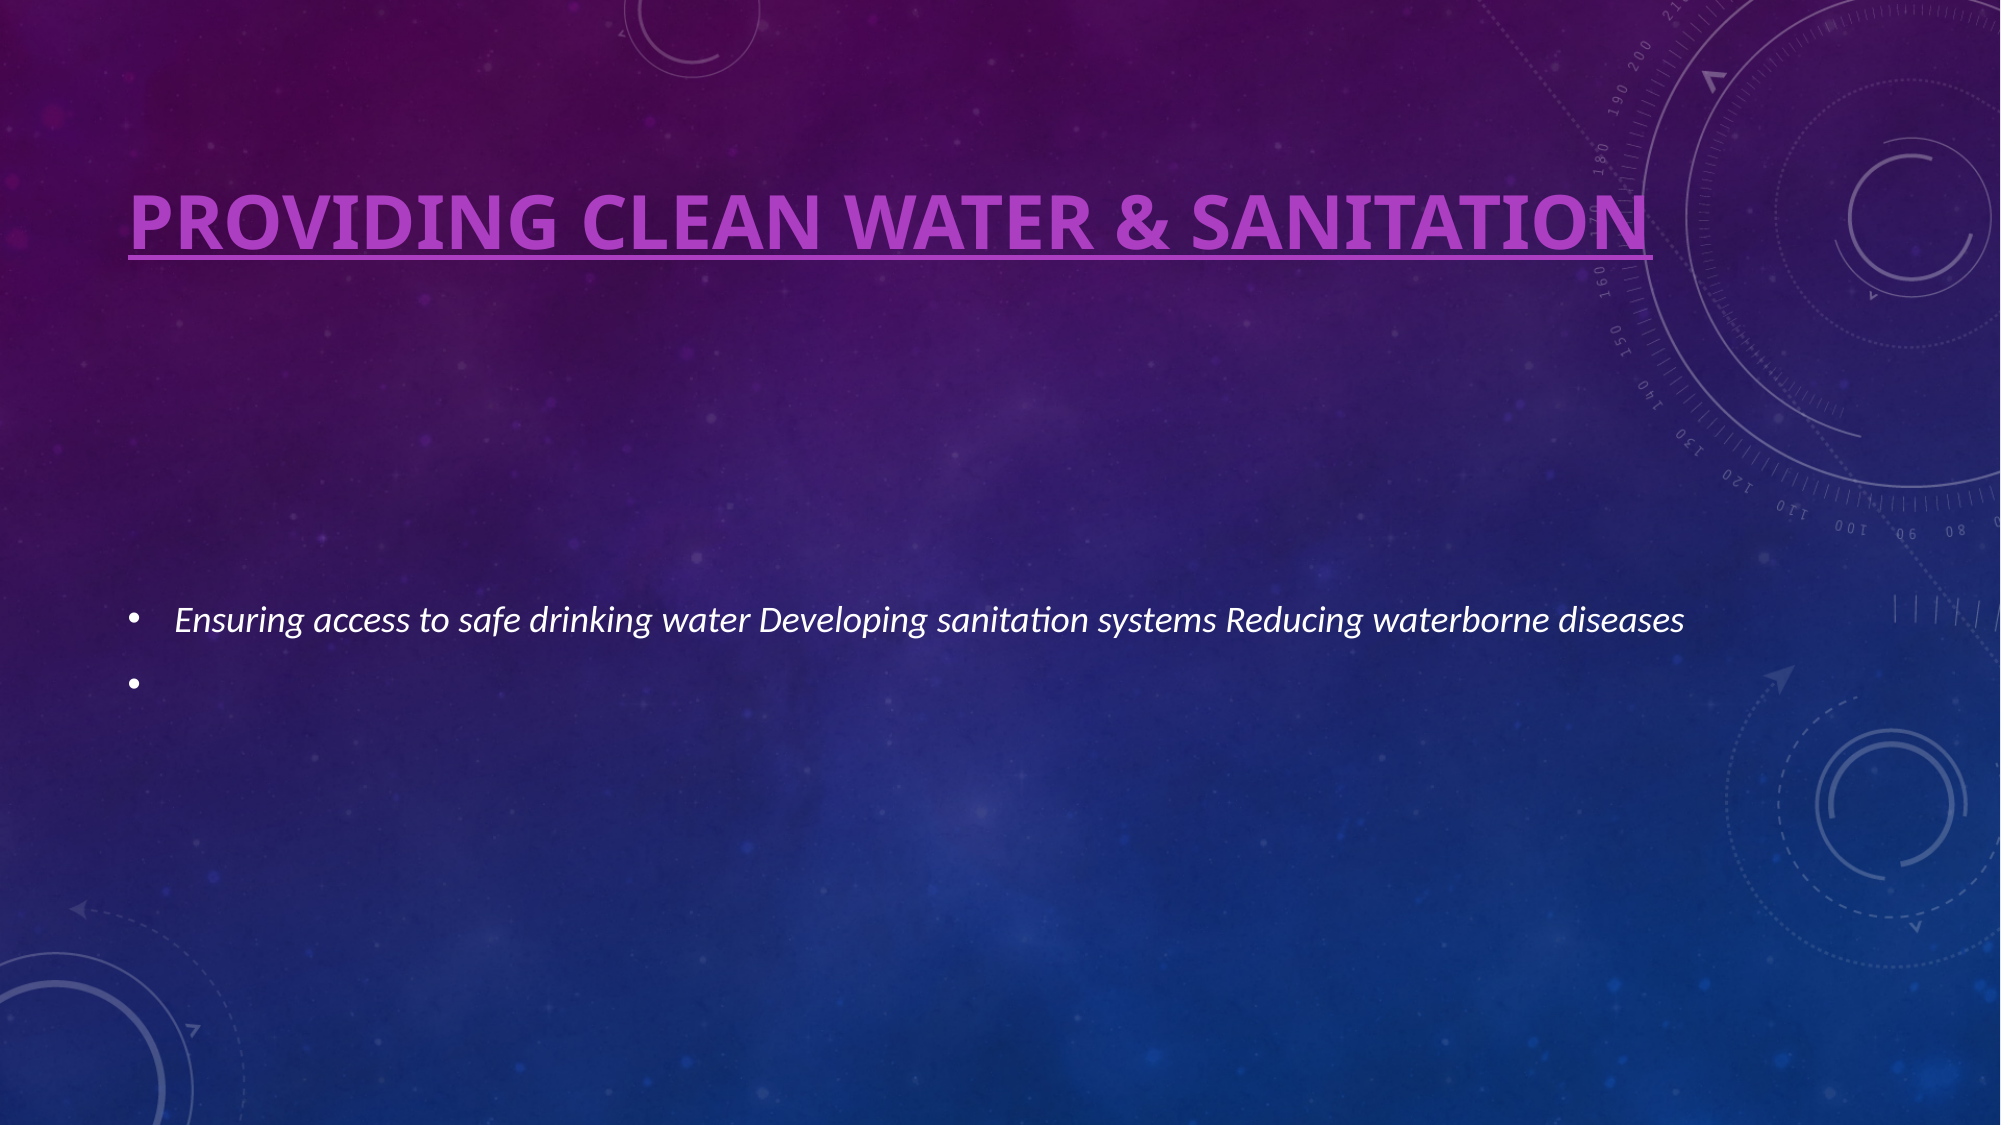

# Providing Clean Water & Sanitation
Ensuring access to safe drinking water Developing sanitation systems Reducing waterborne diseases